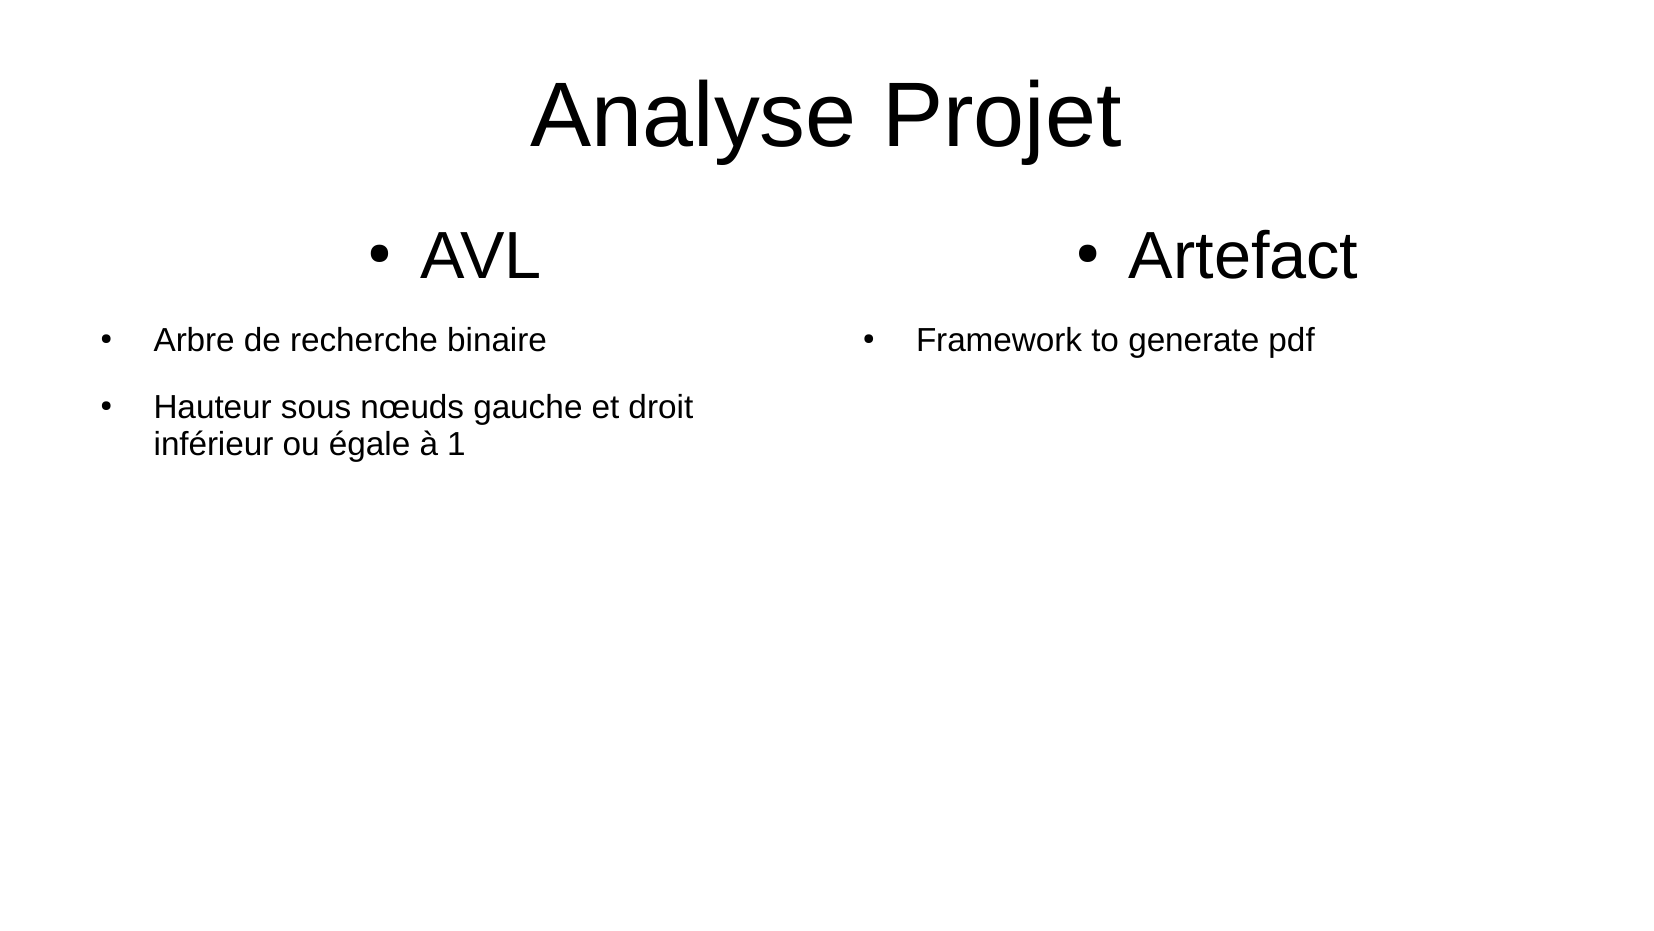

# Analyse Projet
AVL
Arbre de recherche binaire
Hauteur sous nœuds gauche et droit inférieur ou égale à 1
Artefact
Framework to generate pdf